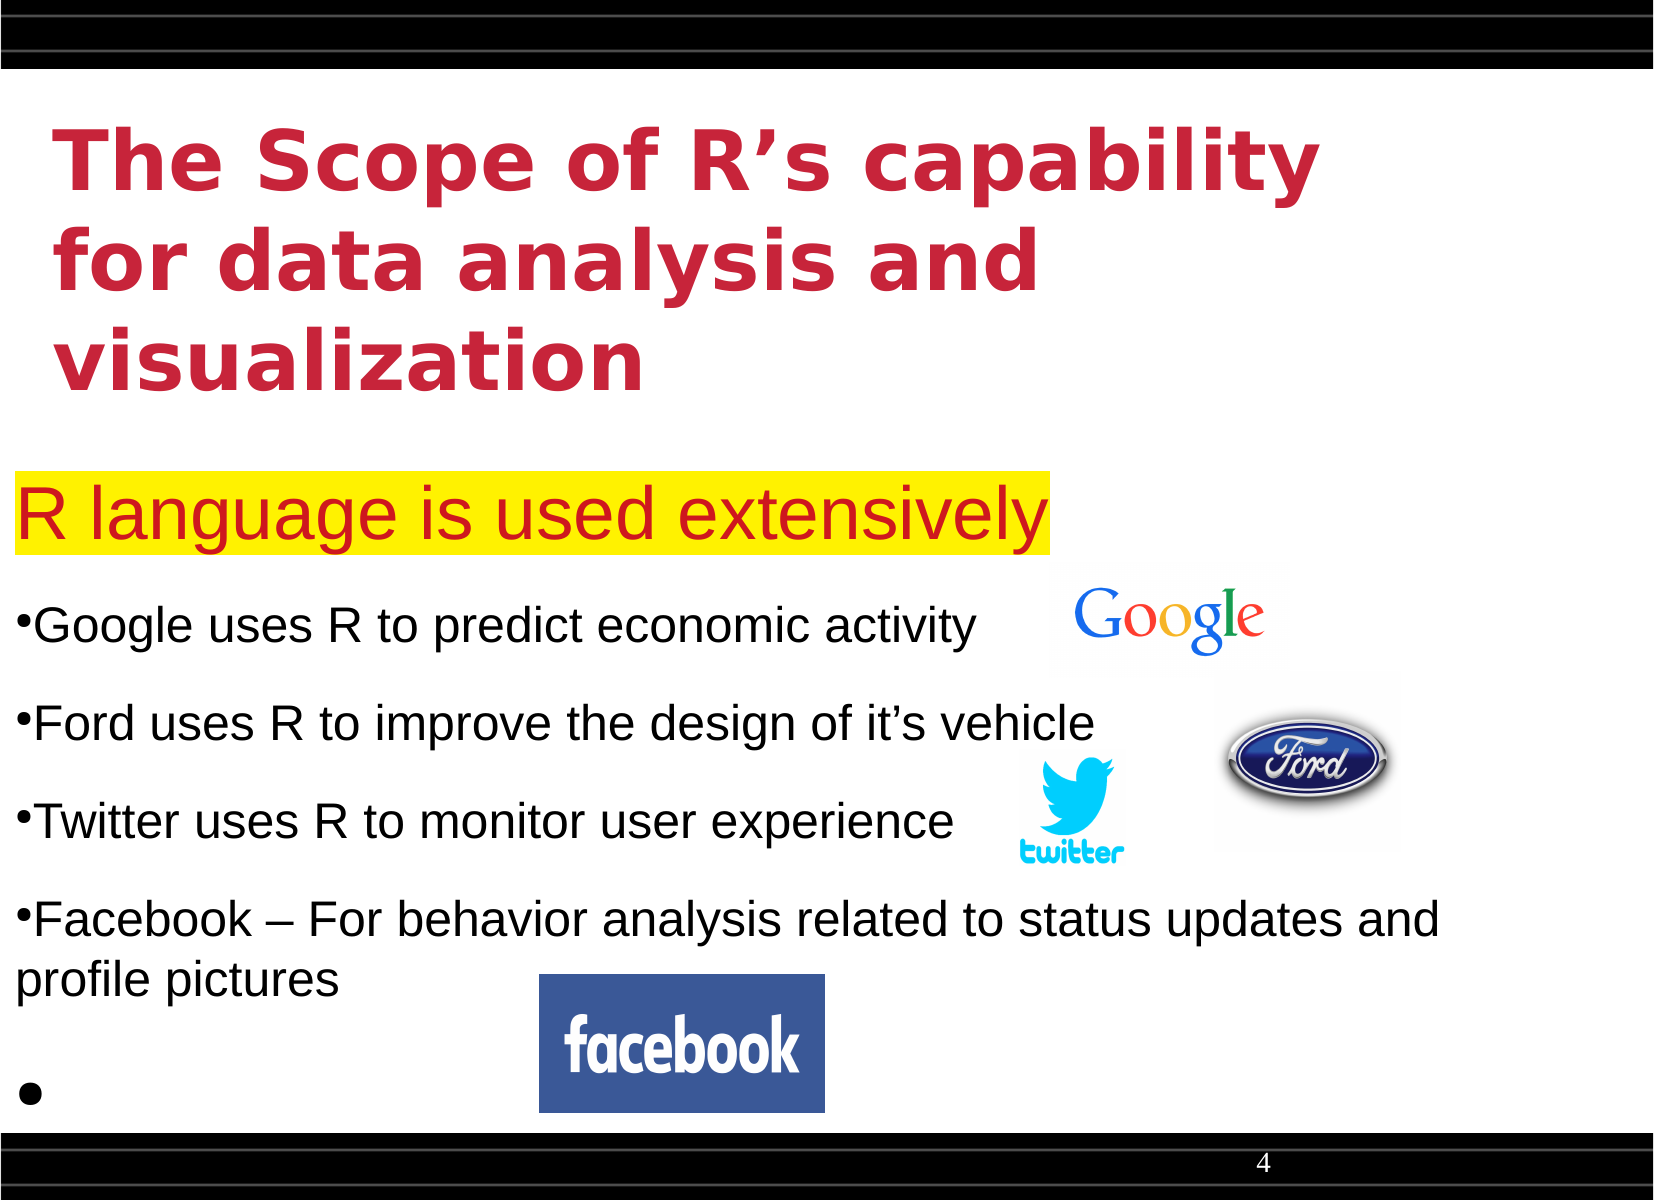

# The Scope of R’s capability for data analysis and visualization
R language is used extensively
Google uses R to predict economic activity
Ford uses R to improve the design of it’s vehicle
Twitter uses R to monitor user experience
Facebook – For behavior analysis related to status updates and profile pictures